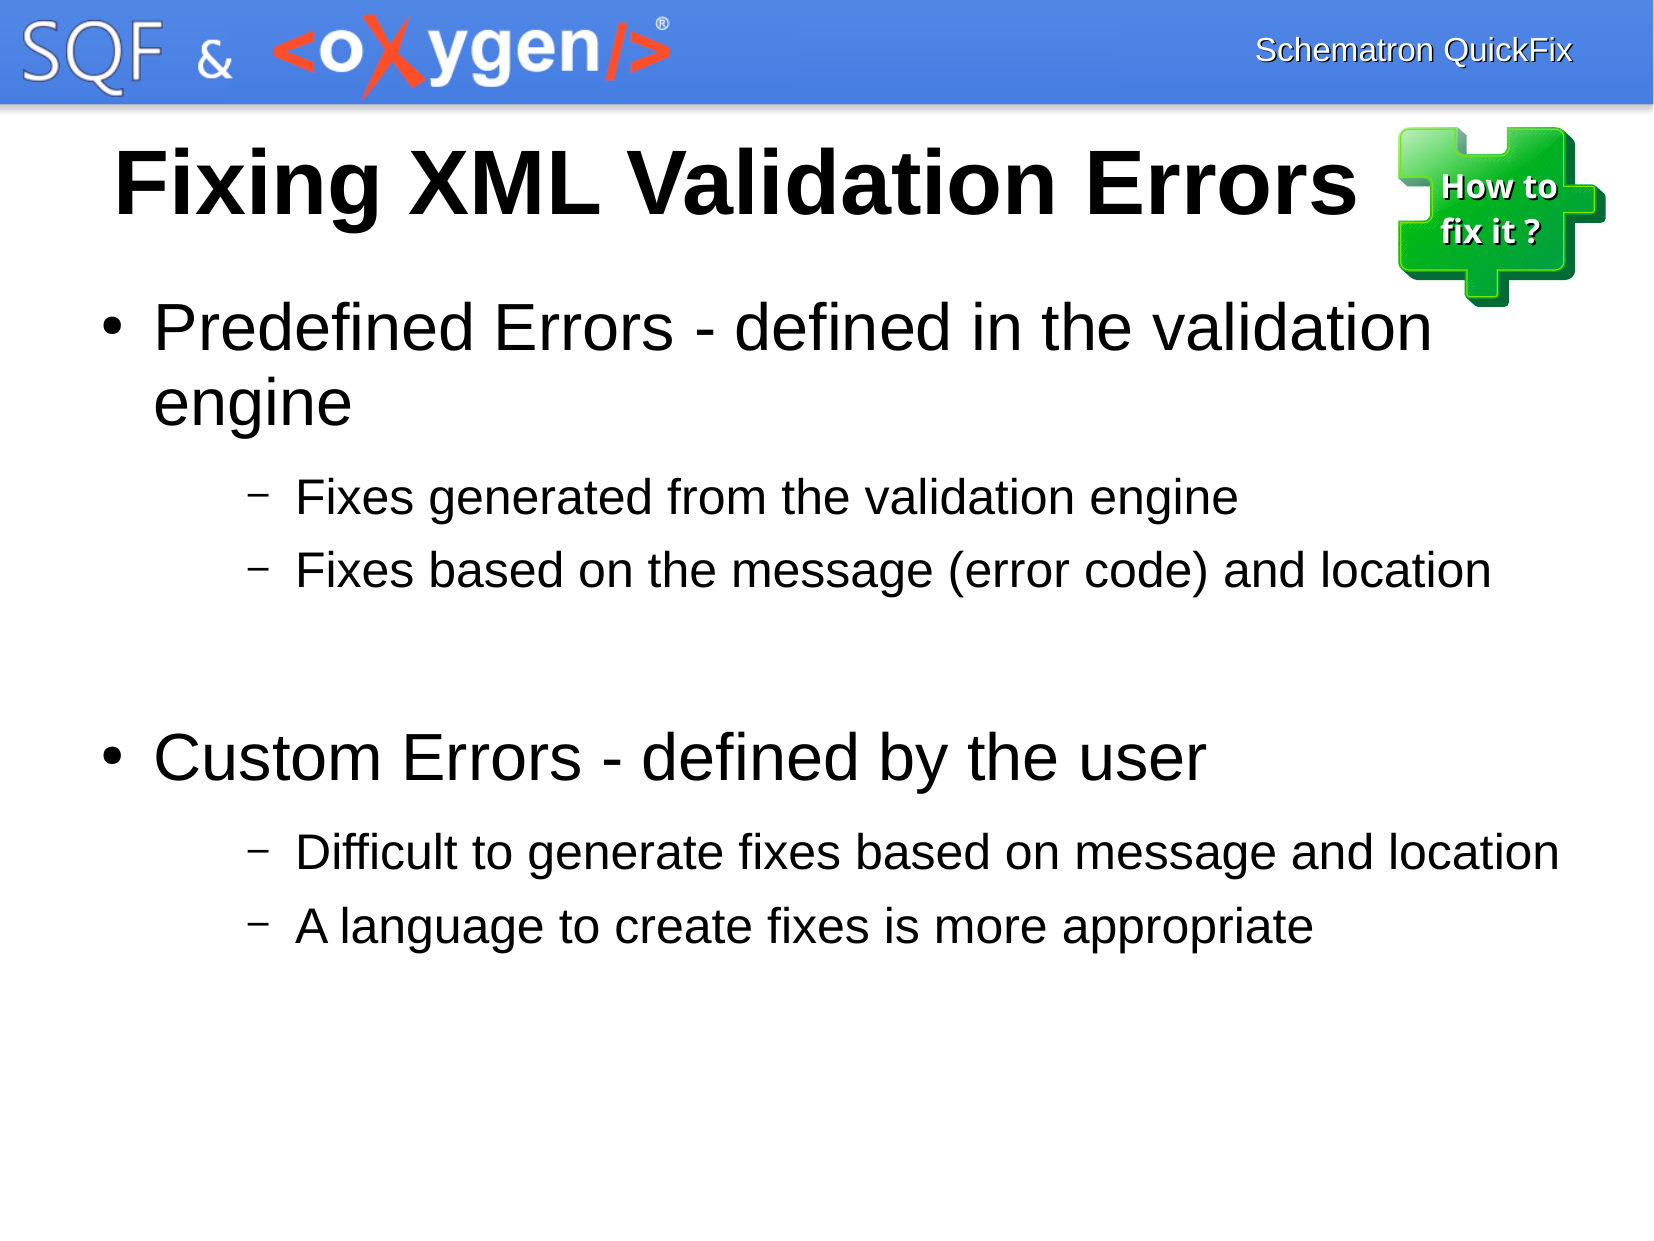

# Fixing XML Validation Errors
How to fix it ?
Predefined Errors - defined in the validation engine
Fixes generated from the validation engine
Fixes based on the message (error code) and location
Custom Errors - defined by the user
Difficult to generate fixes based on message and location
A language to create fixes is more appropriate